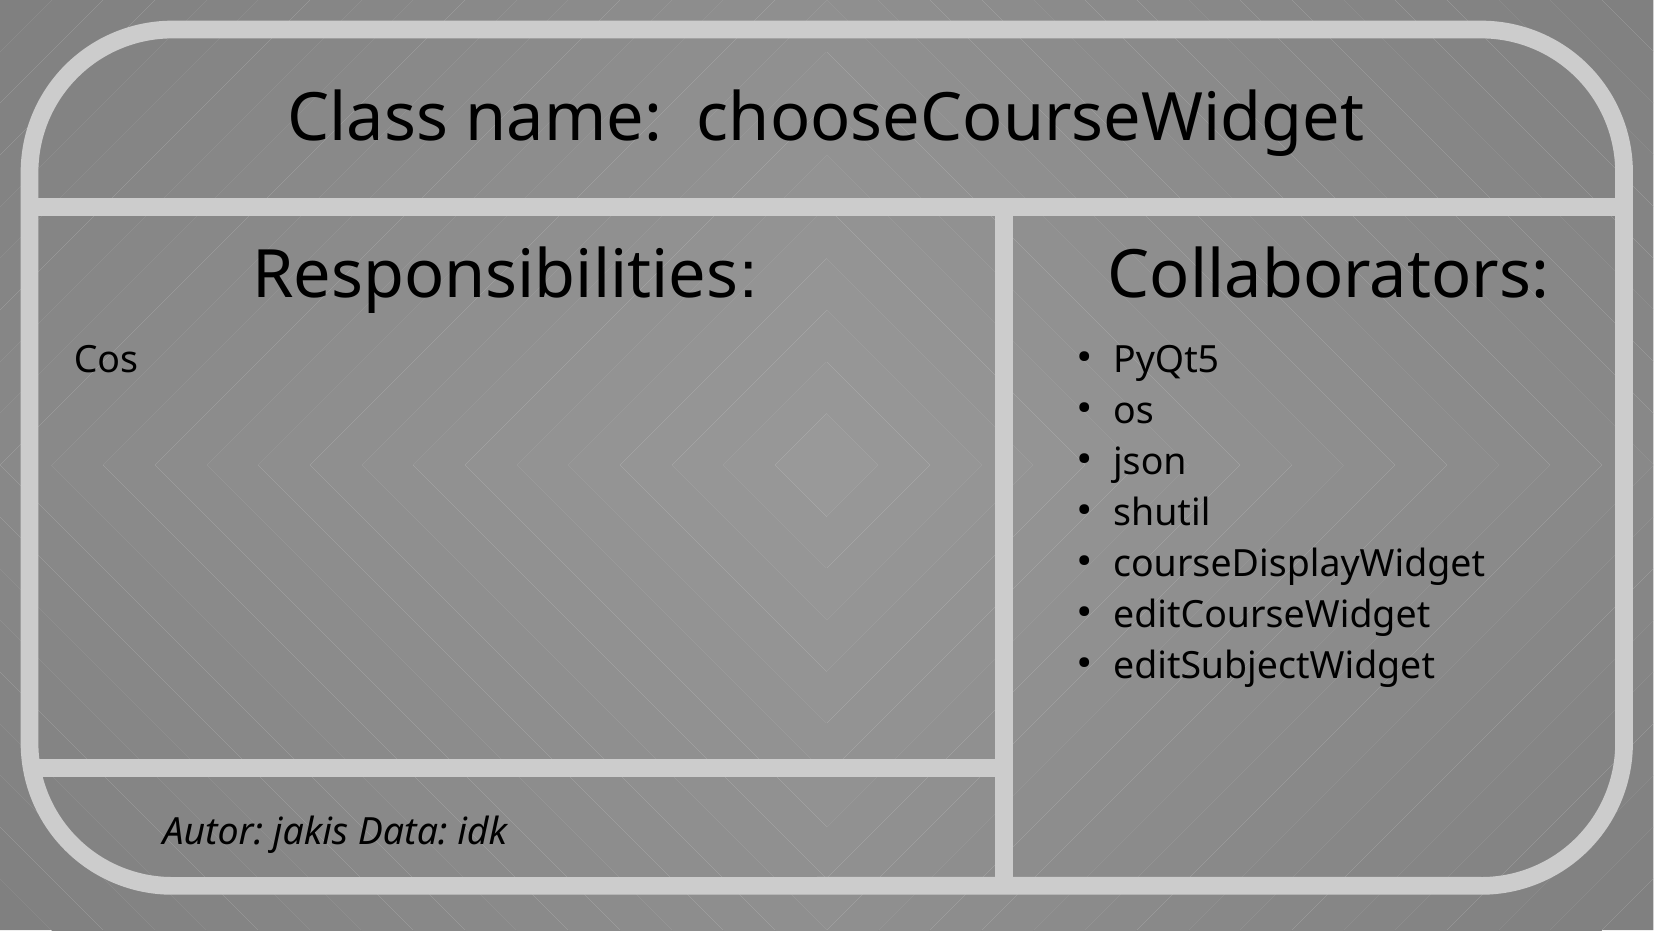

# Class name: chooseCourseWidget
Responsibilities:
Collaborators:
Cos
PyQt5
os
json
shutil
courseDisplayWidget
editCourseWidget
editSubjectWidget
Autor: jakis Data: idk